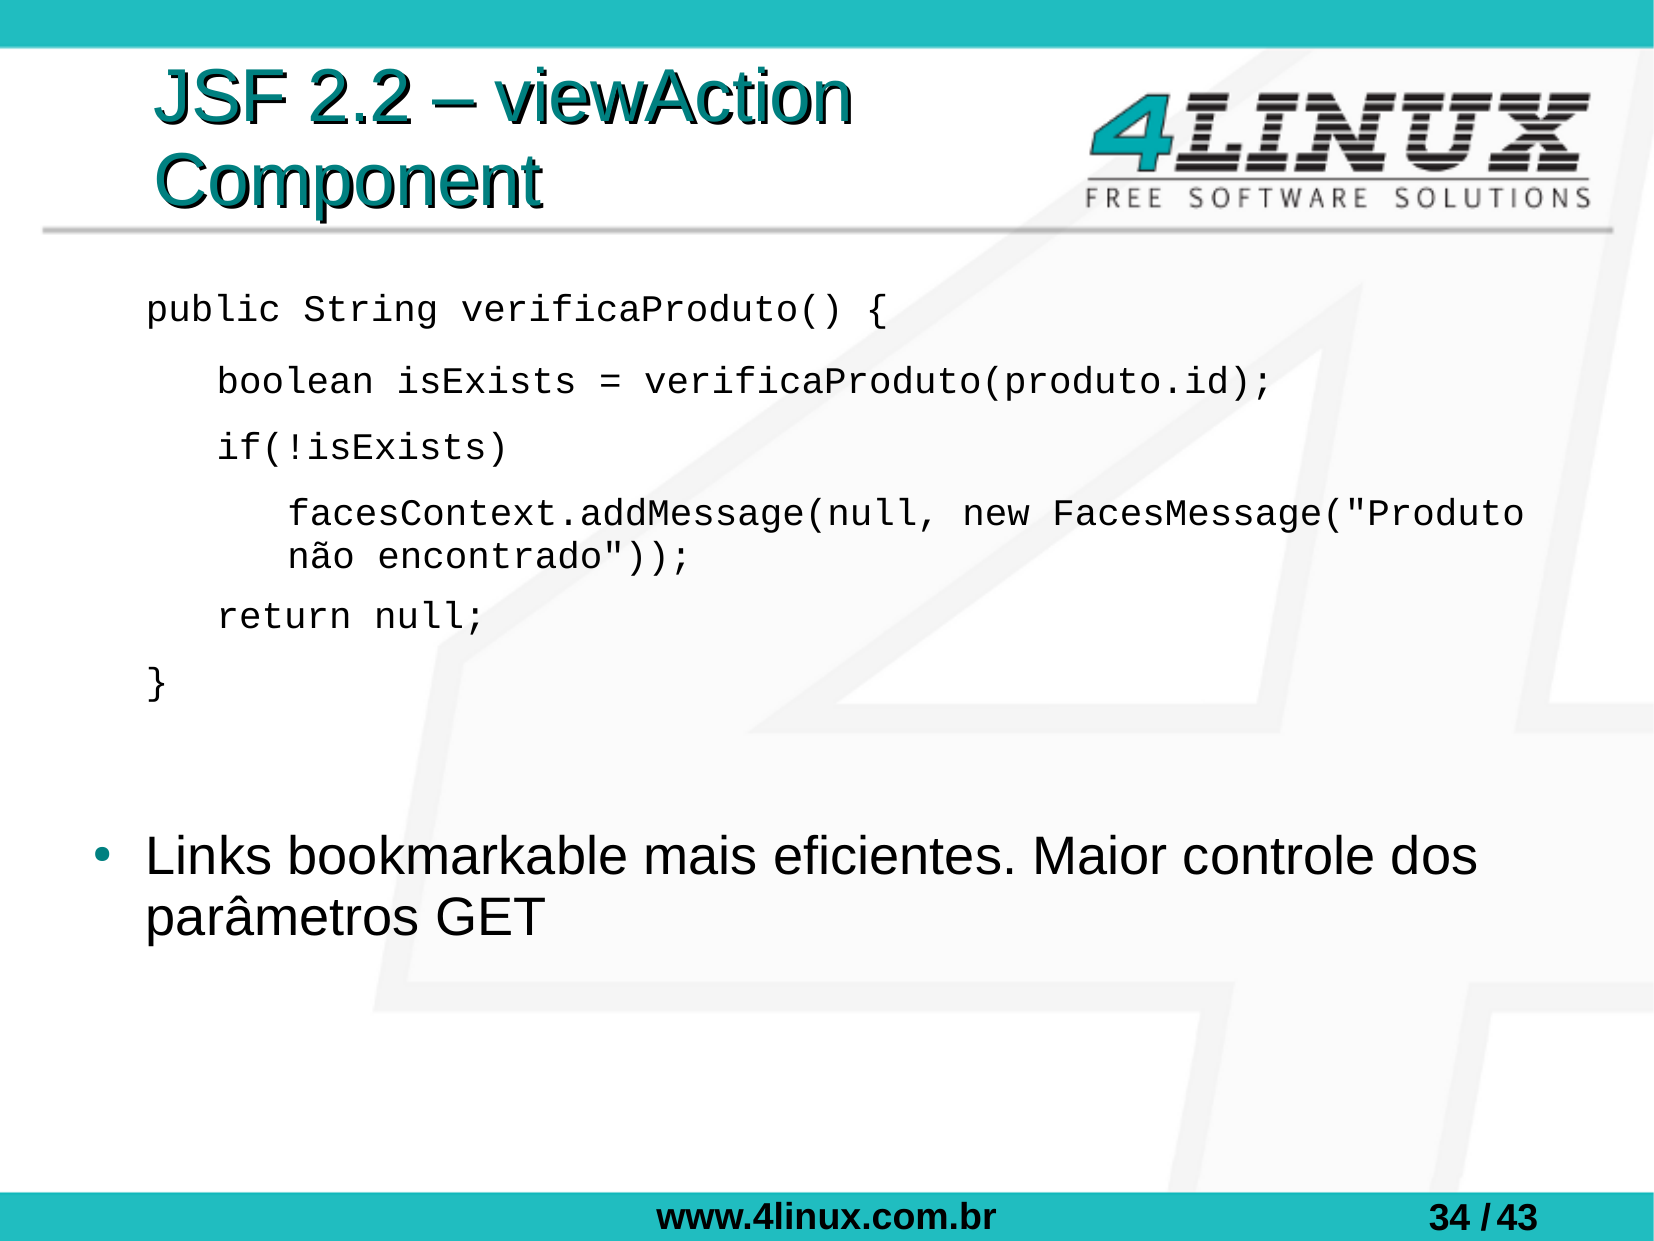

# JSF 2.2 – viewAction Component
public String verificaProduto() {
boolean isExists = verificaProduto(produto.id);
if(!isExists)
facesContext.addMessage(null, new FacesMessage("Produto não encontrado"));
return null;
}
Links bookmarkable mais eficientes. Maior controle dos parâmetros GET